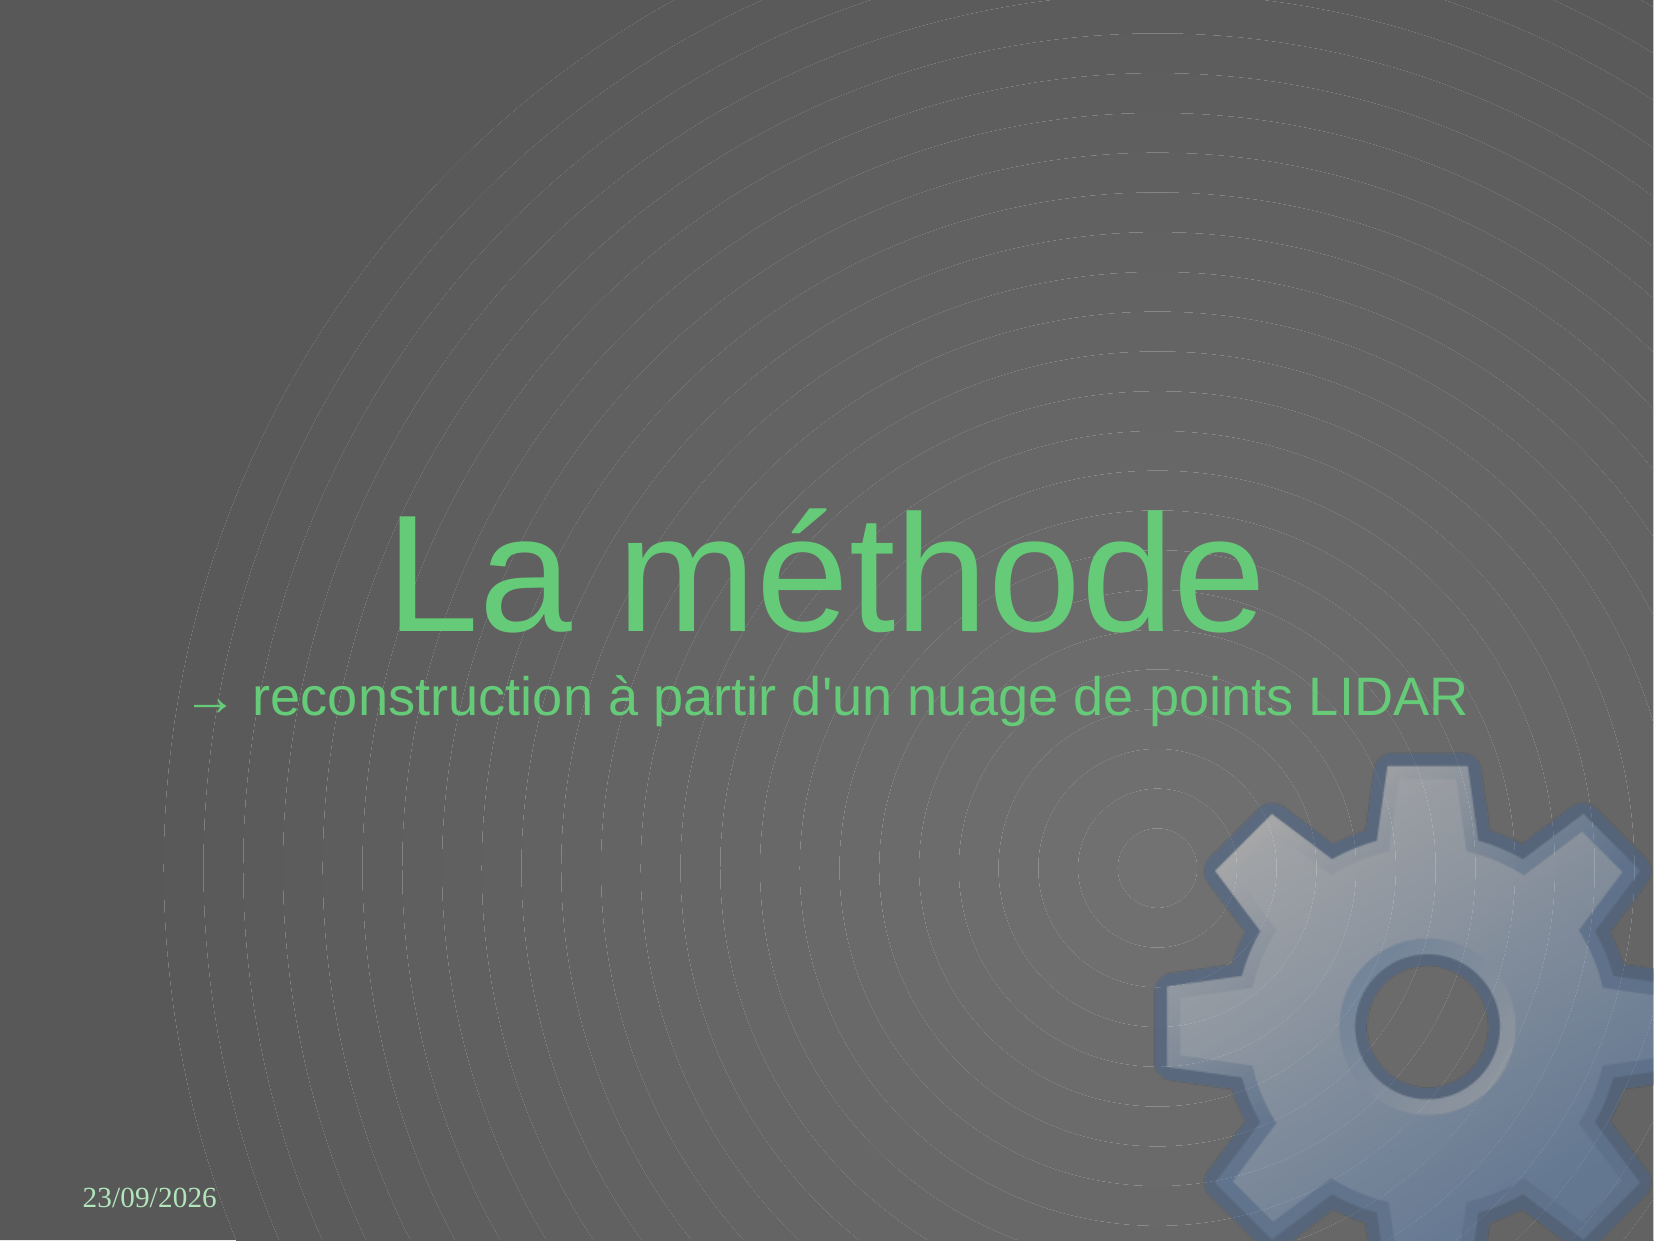

# La méthode
→ reconstruction à partir d'un nuage de points LIDAR